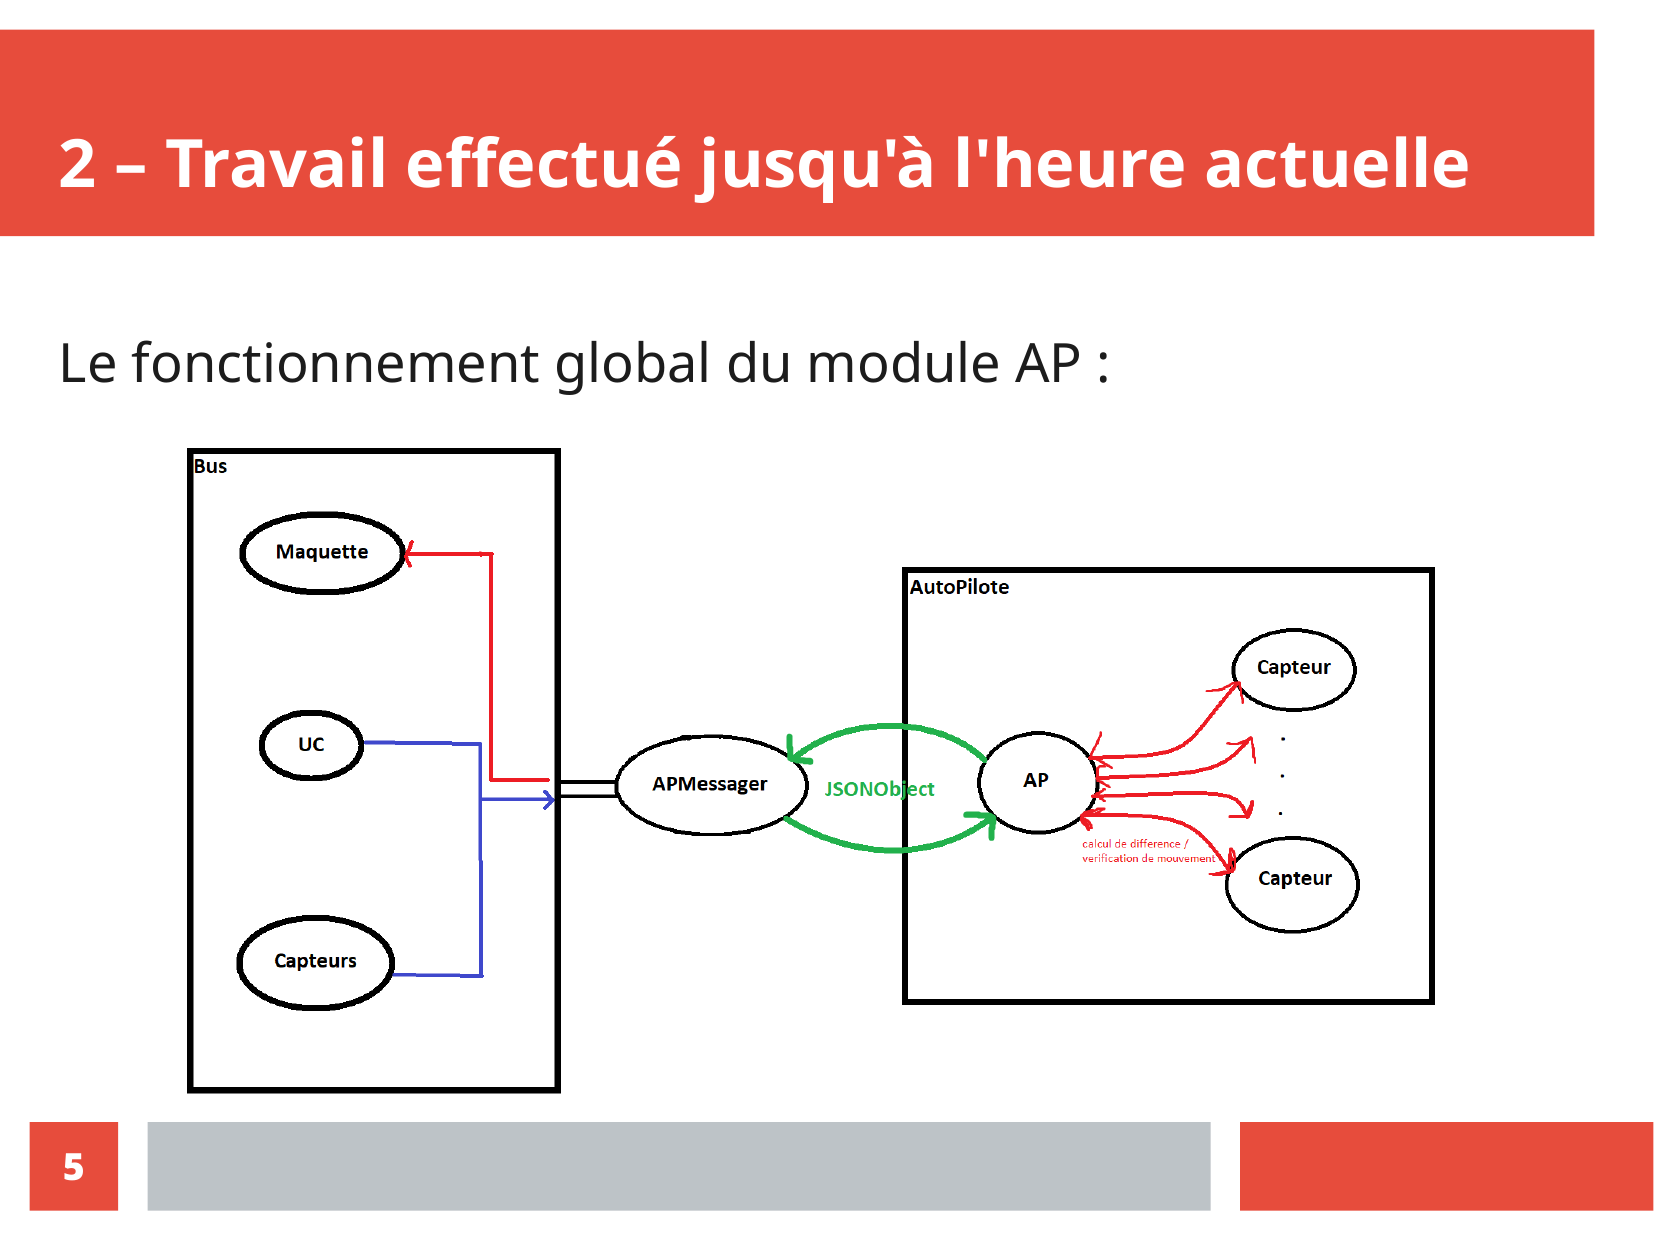

# 2 – Travail effectué jusqu'à l'heure actuelle
Le fonctionnement global du module AP :
5